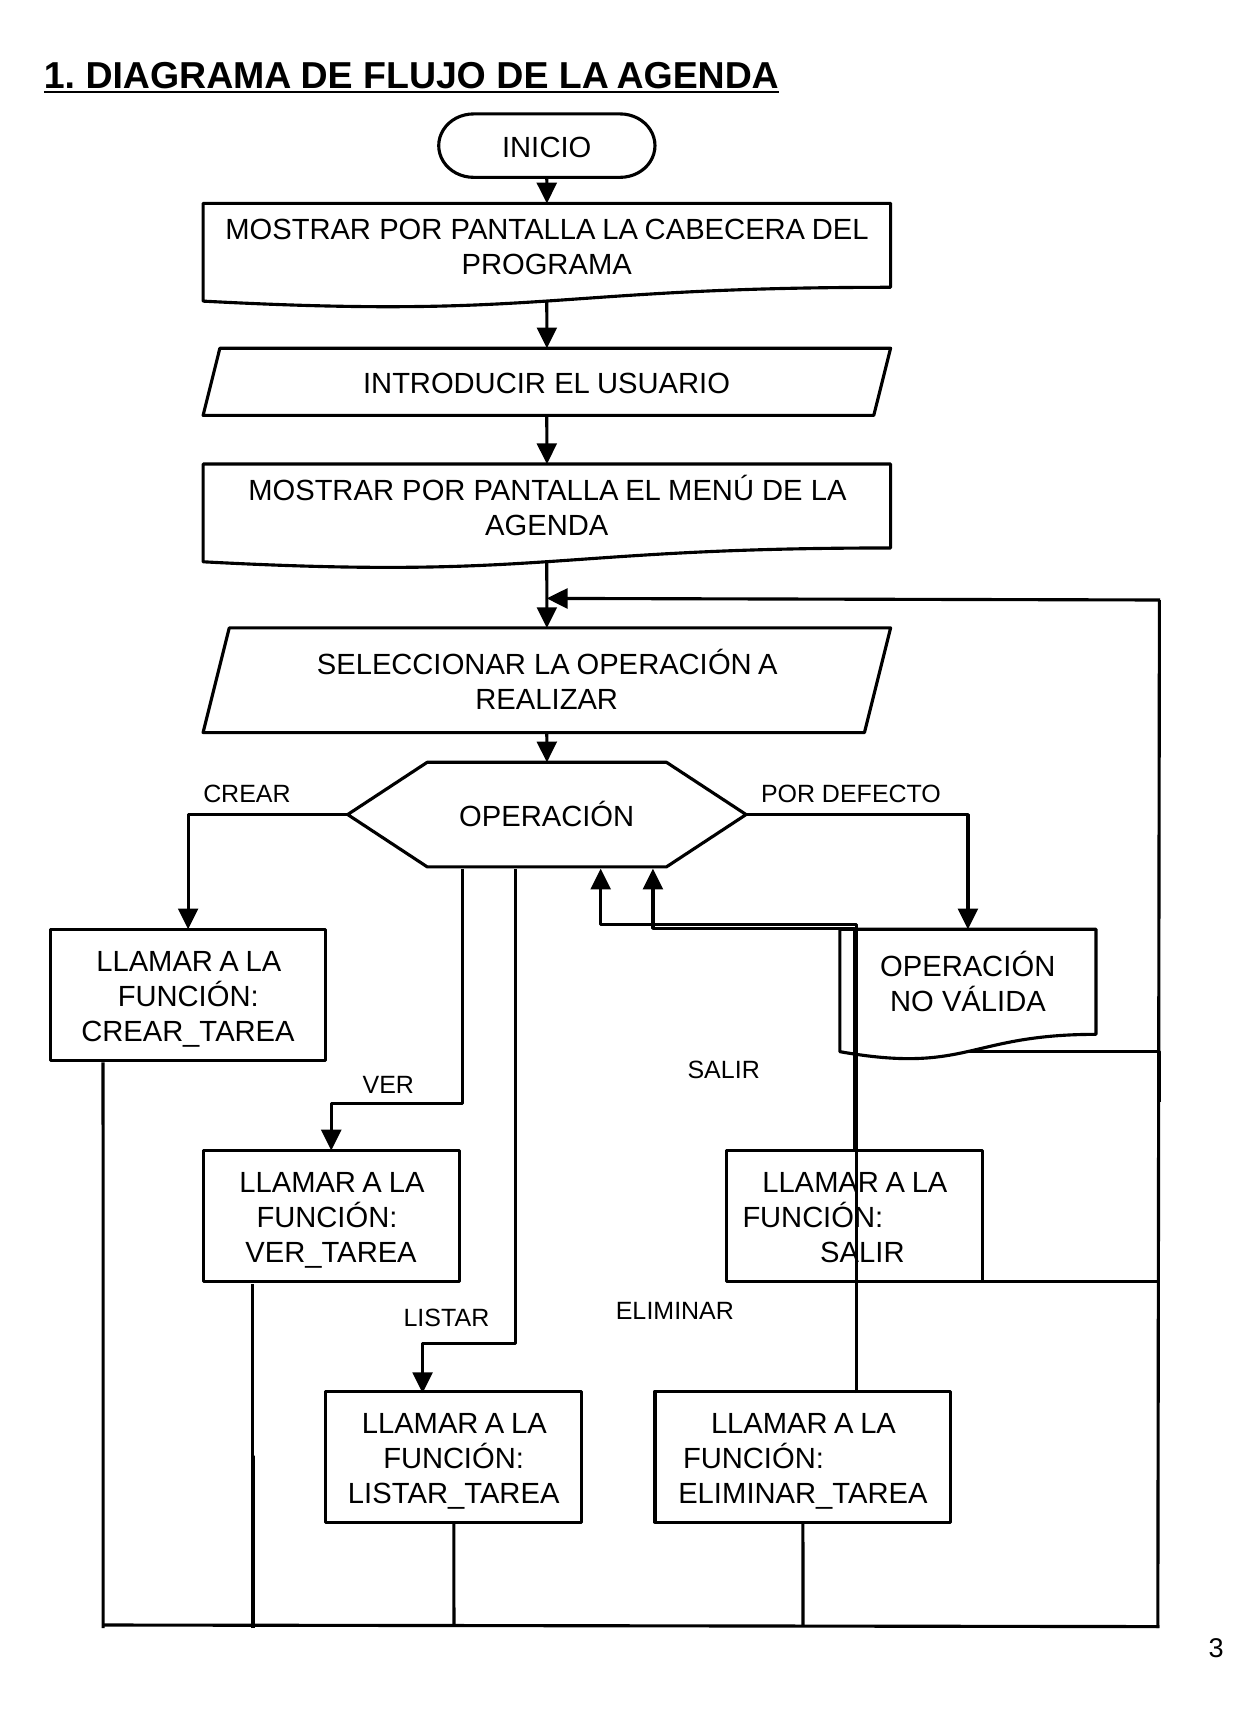

1. DIAGRAMA DE FLUJO DE LA AGENDA
INICIO
MOSTRAR POR PANTALLA LA CABECERA DEL PROGRAMA
INTRODUCIR EL USUARIO
MOSTRAR POR PANTALLA EL MENÚ DE LA AGENDA
SELECCIONAR LA OPERACIÓN A REALIZAR
OPERACIÓN
CREAR
POR DEFECTO
LLAMAR A LA FUNCIÓN: CREAR_TAREA
OPERACIÓN NO VÁLIDA
 SALIR
VER
LLAMAR A LA FUNCIÓN: VER_TAREA
LLAMAR A LA FUNCIÓN: SALIR
ELIMINAR
LISTAR
LLAMAR A LA FUNCIÓN: LISTAR_TAREA
LLAMAR A LA FUNCIÓN: ELIMINAR_TAREA
3